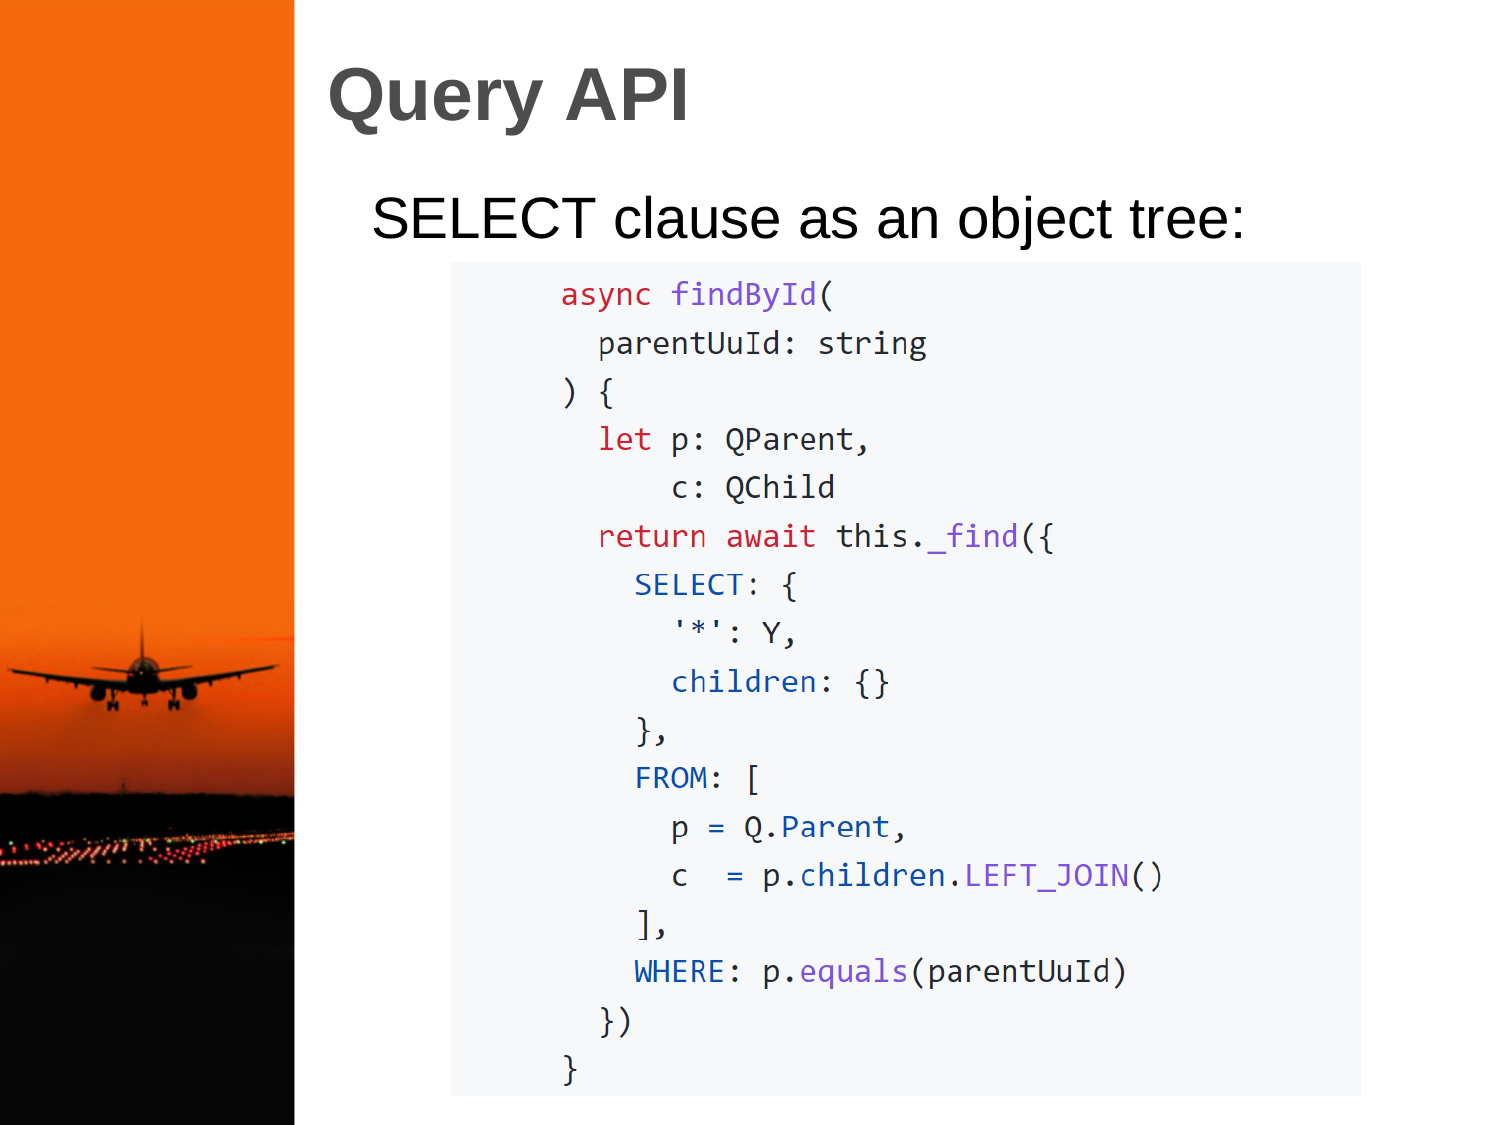

# Query API
SELECT clause as an object tree: